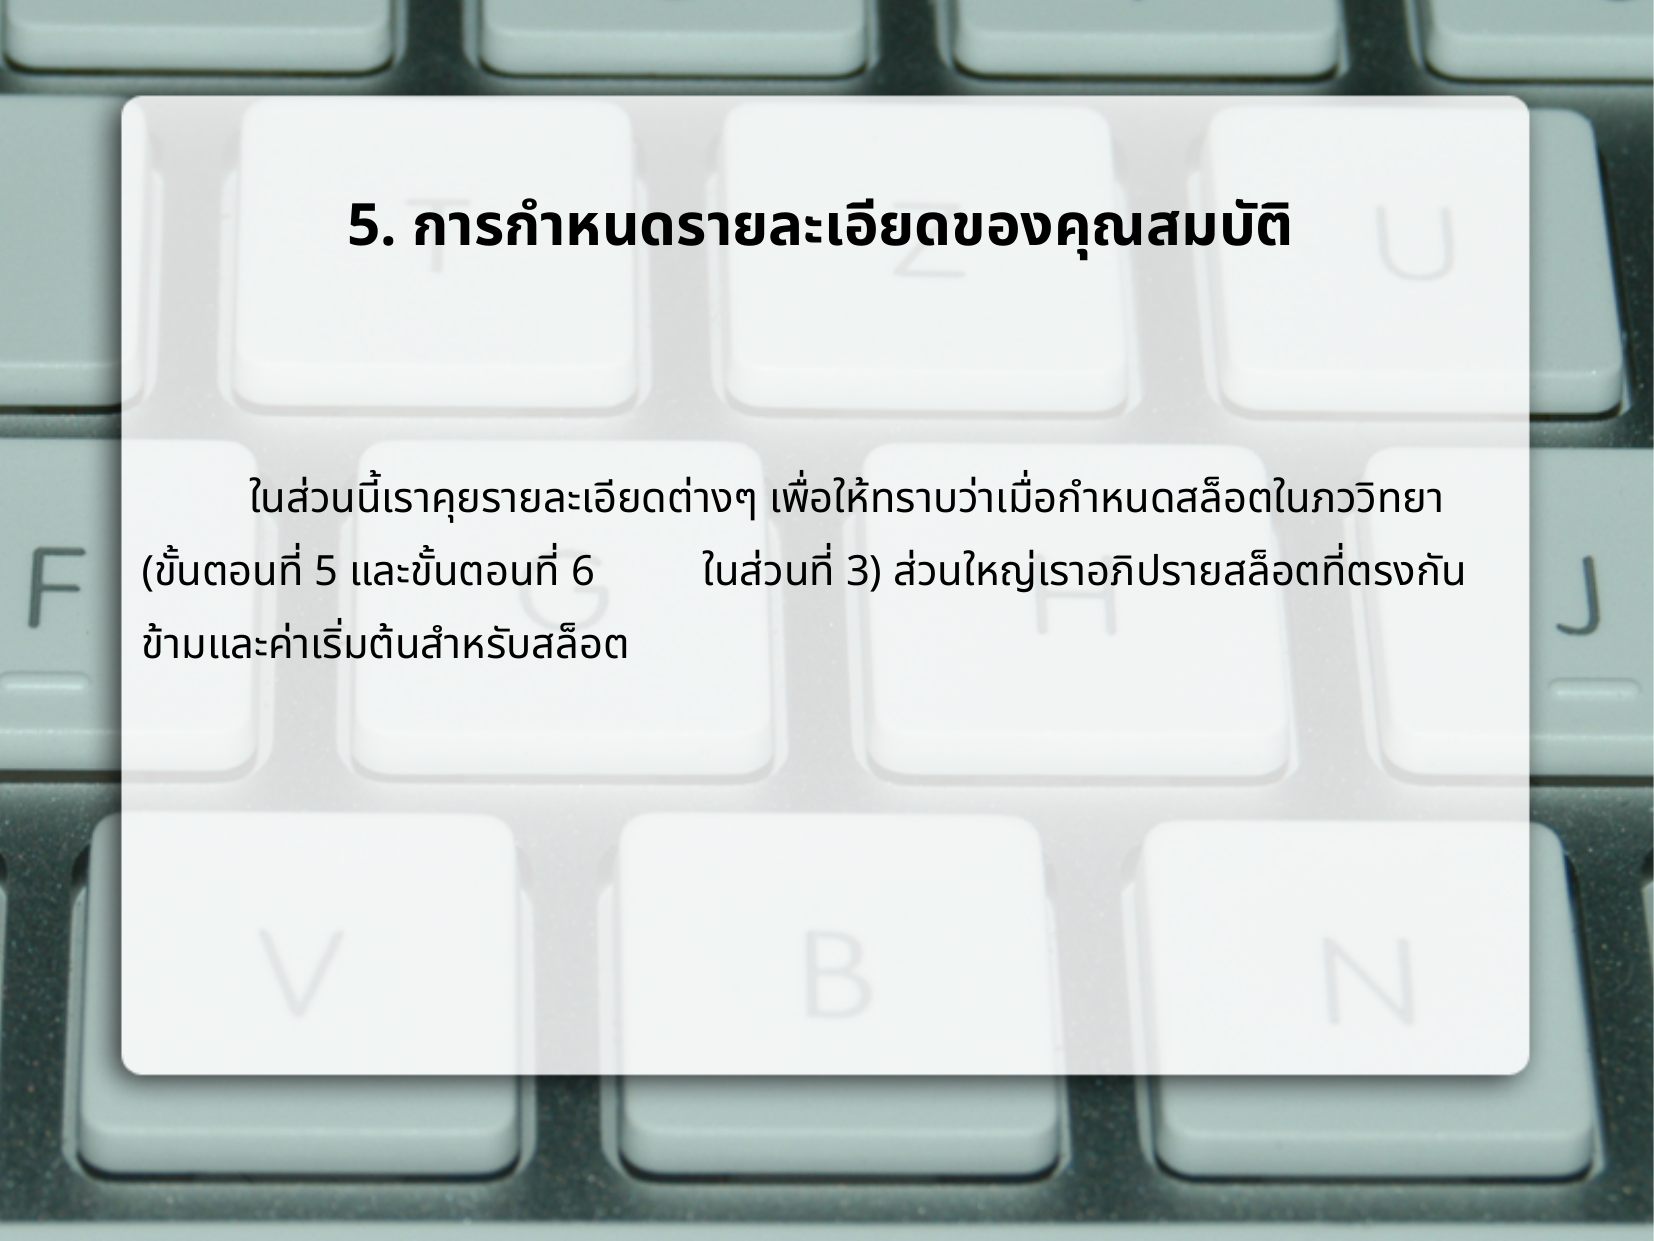

# 5. การกำหนดรายละเอียดของคุณสมบัติ
 ในส่วนนี้เราคุยรายละเอียดต่างๆ เพื่อให้ทราบว่าเมื่อกำหนดสล็อตในภววิทยา (ขั้นตอนที่ 5 และขั้นตอนที่ 6 ในส่วนที่ 3) ส่วนใหญ่เราอภิปรายสล็อตที่ตรงกันข้ามและค่าเริ่มต้นสำหรับสล็อต